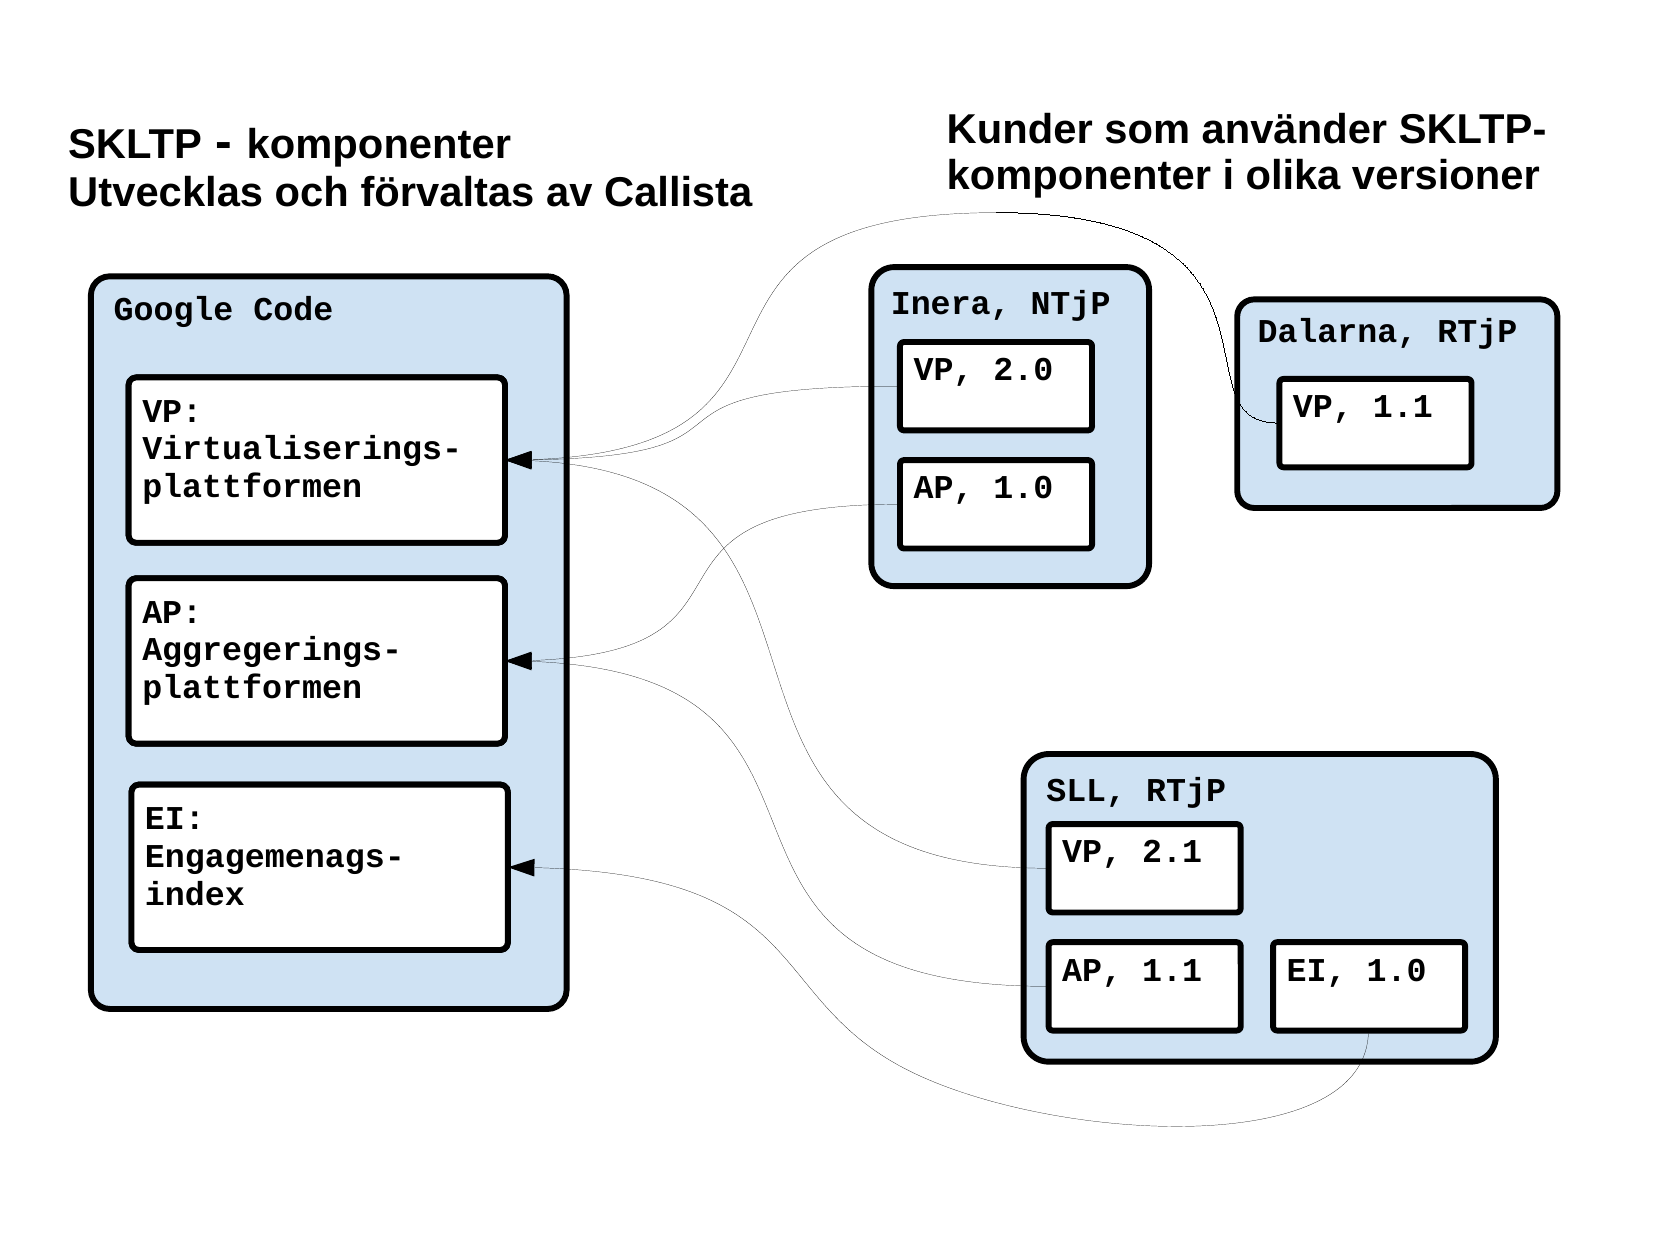

Kunder som använder SKLTP- komponenter i olika versioner
SKLTP - komponenter
Utvecklas och förvaltas av Callista
Inera, NTjP
Google Code
Dalarna, RTjP
VP, 2.0
VP: Virtualiserings-
plattformen
AP: Aggregerings-
plattformen
EI: Engagemenags-
index
VP: Virtualiserings-
plattformen
VP, 1.1
AP, 1.0
AP: Aggregerings-
plattformen
SLL, RTjP
EI: Engagemenags-
index
VP, 2.1
AP, 1.1
EI, 1.0